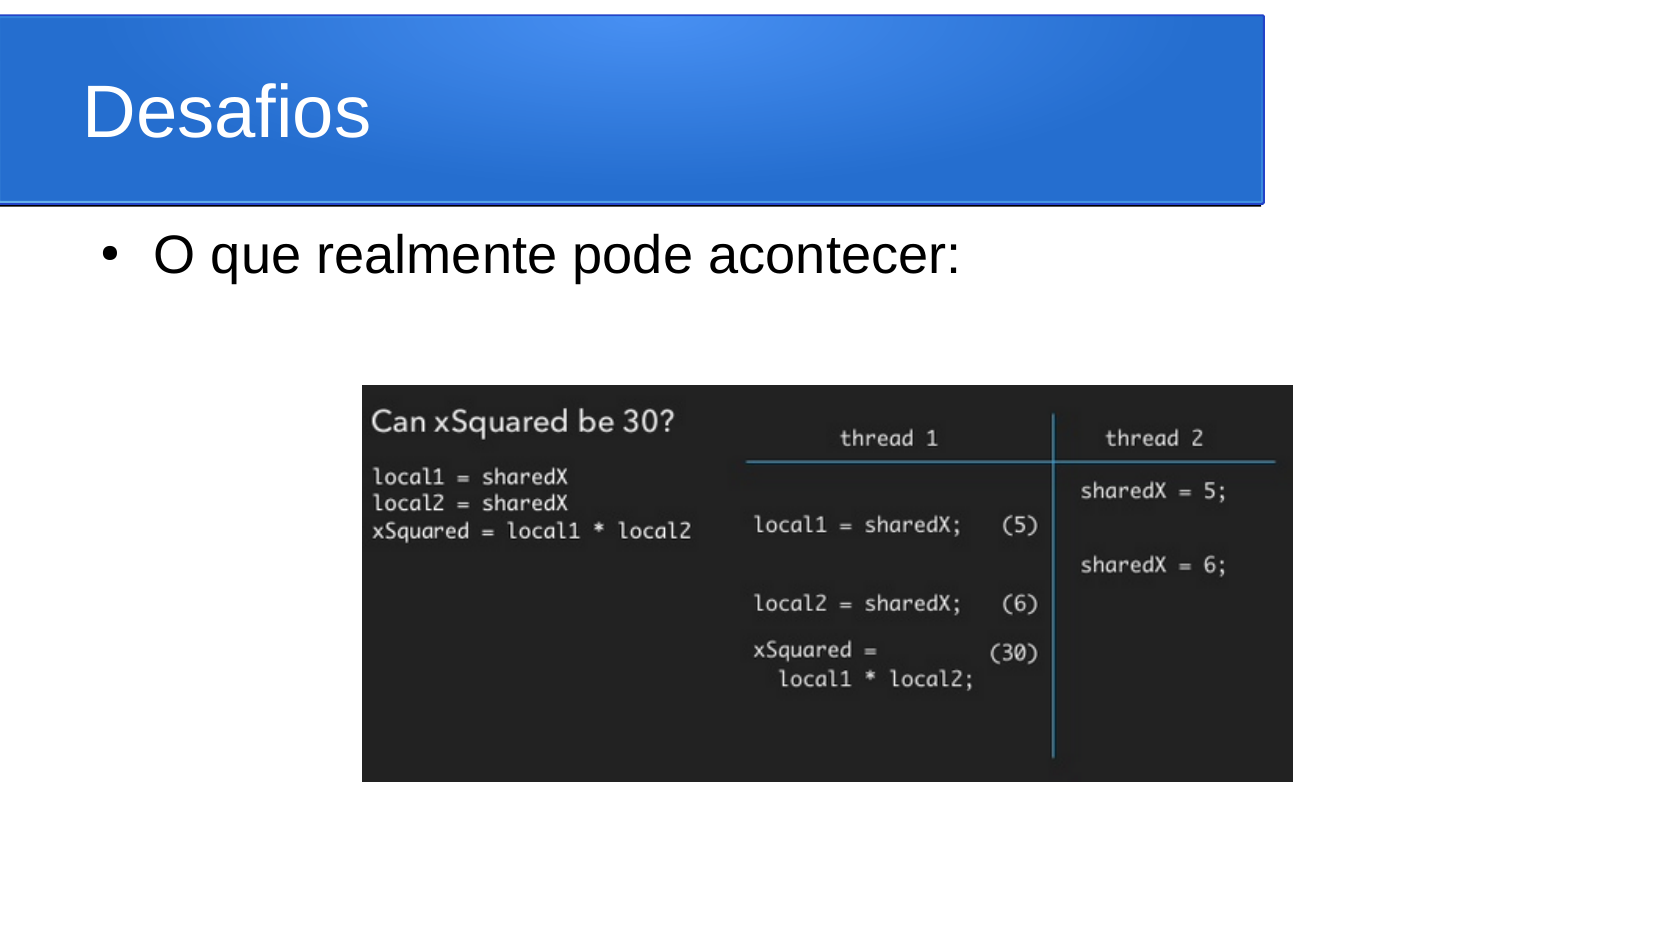

# Desafios
O que realmente pode acontecer: